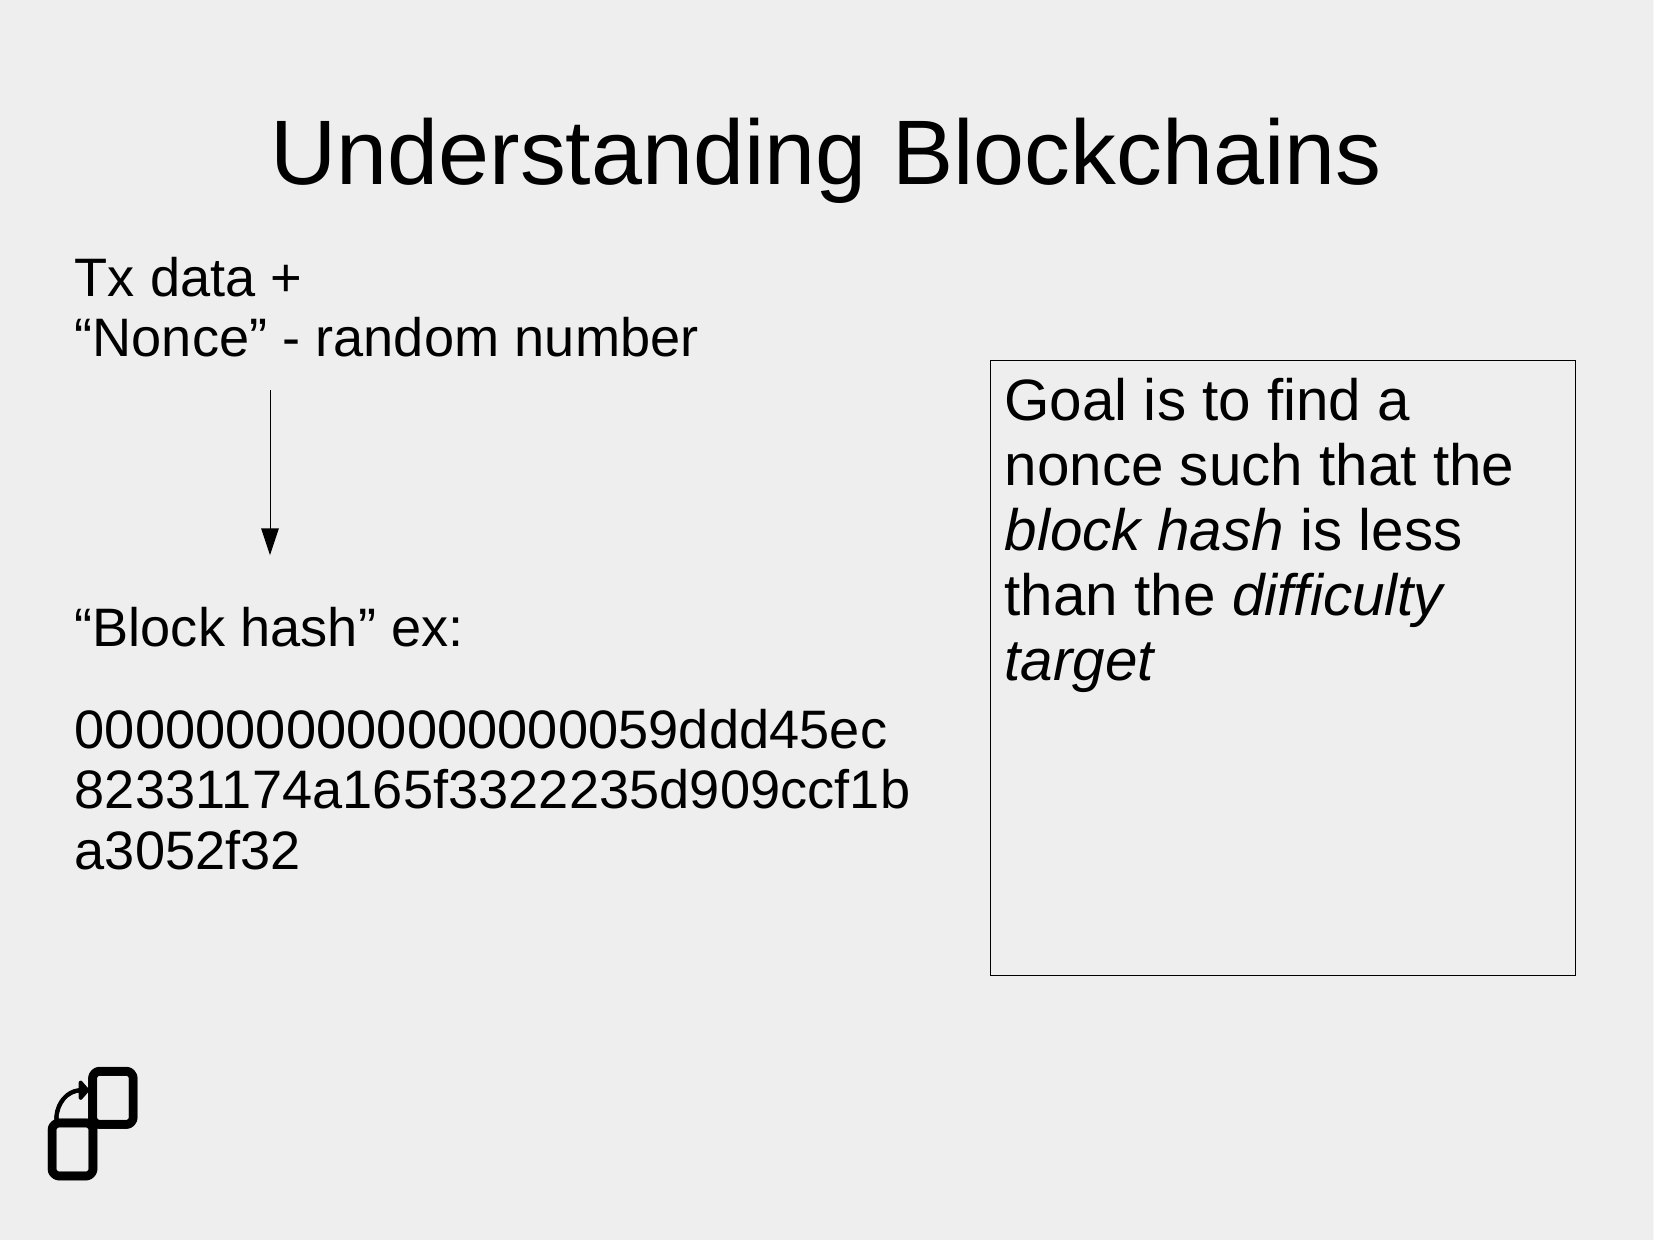

# Understanding Blockchains
Tx data +
“Nonce” - random number
“Block hash” ex:
00000000000000000059ddd45ec82331174a165f3322235d909ccf1ba3052f32
Goal is to find a nonce such that the block hash is less than the difficulty target